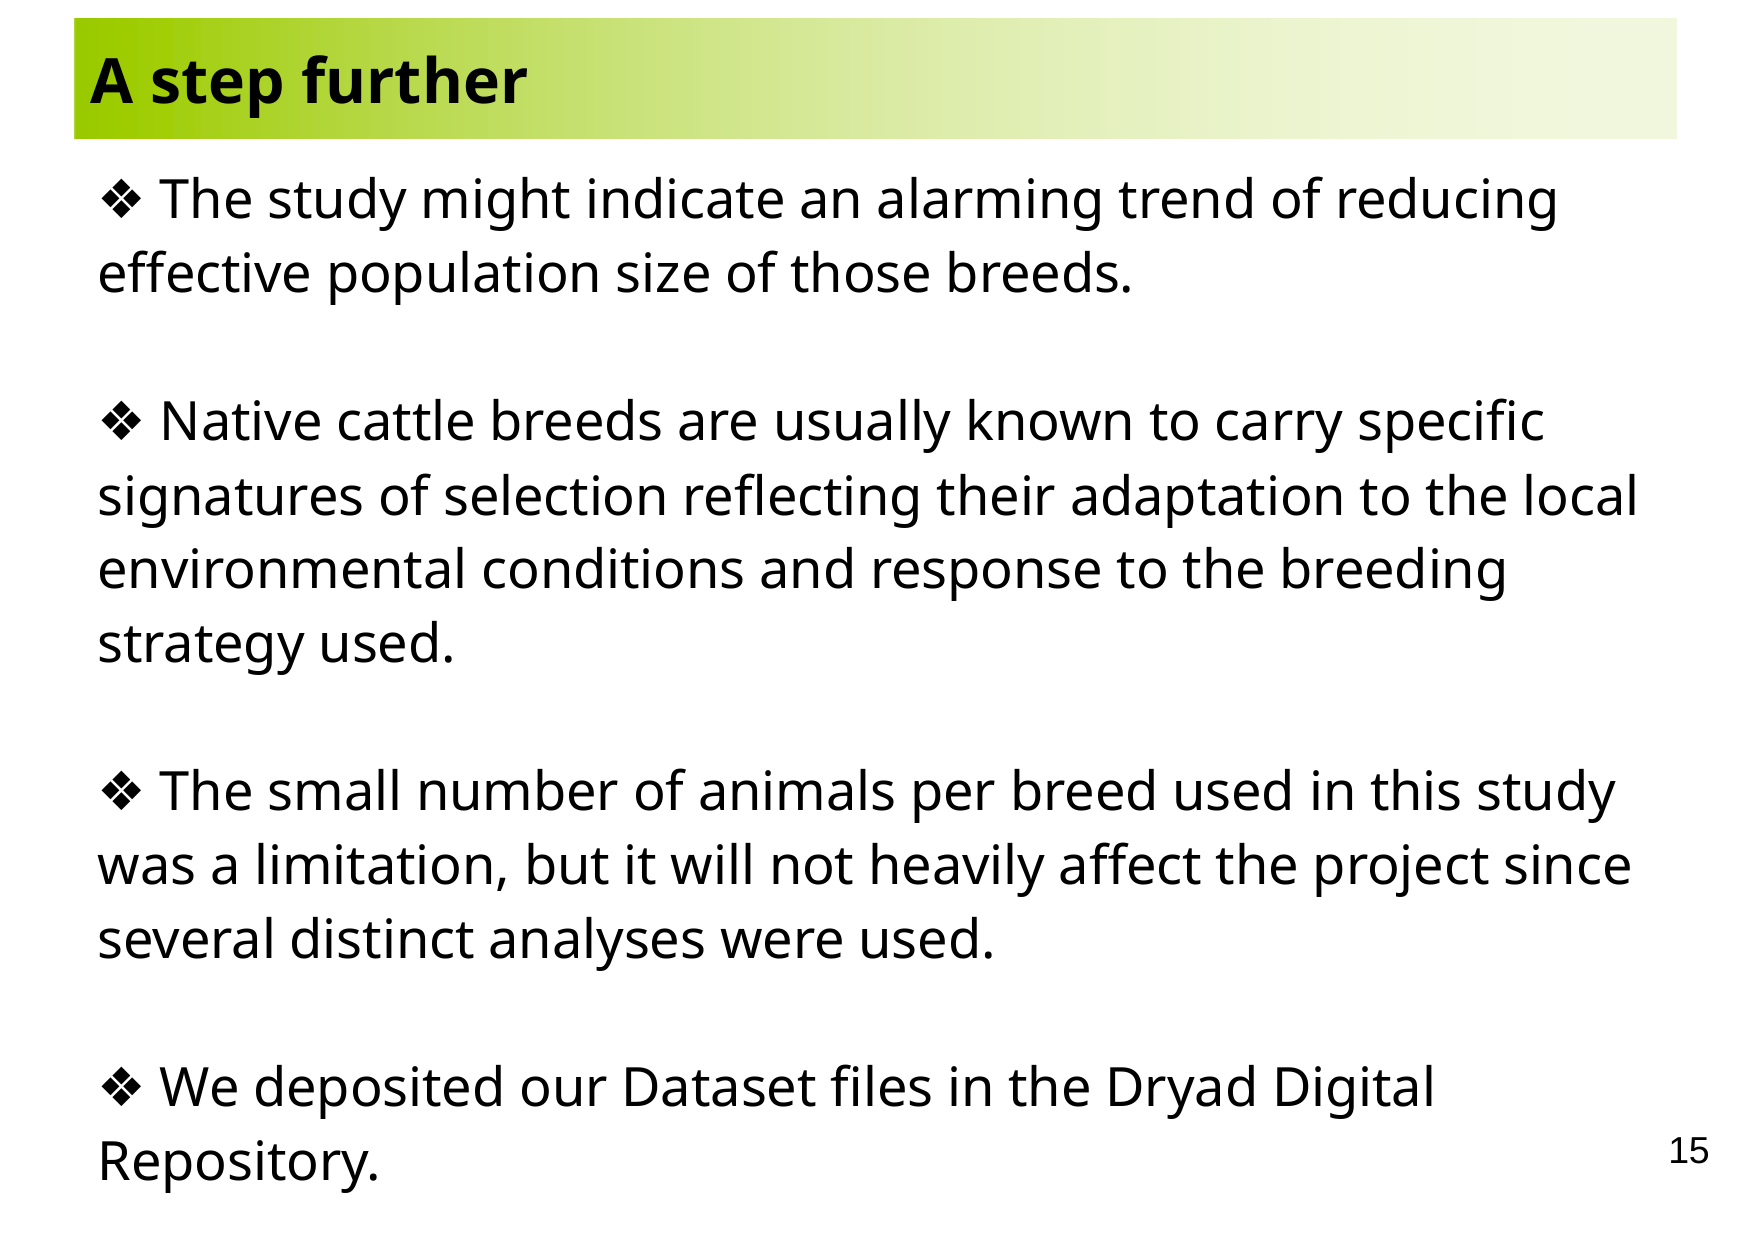

# A step further
❖ The study might indicate an alarming trend of reducing effective population size of those breeds.
❖ Native cattle breeds are usually known to carry specific signatures of selection reflecting their adaptation to the local environmental conditions and response to the breeding strategy used.
❖ The small number of animals per breed used in this study was a limitation, but it will not heavily affect the project since several distinct analyses were used.
❖ We deposited our Dataset files in the Dryad Digital Repository.
15